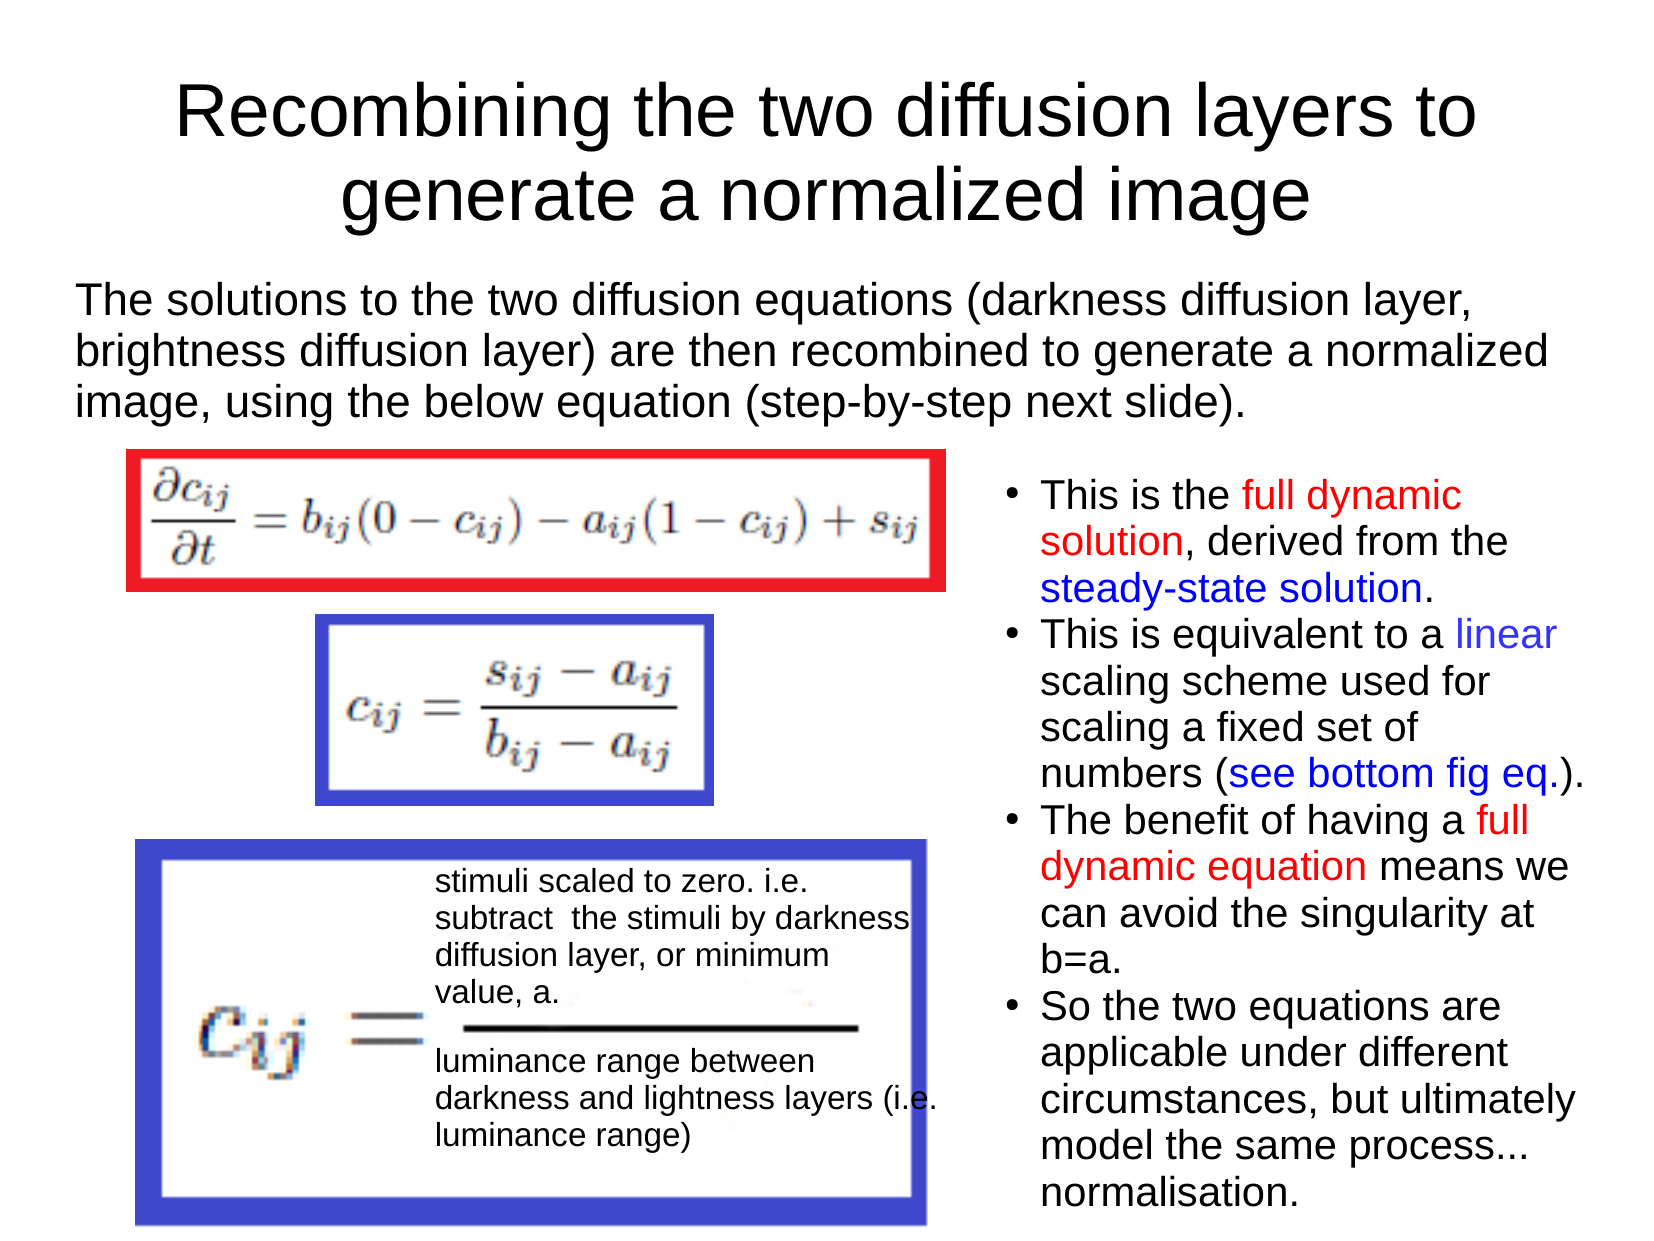

# Recombining the two diffusion layers to generate a normalized image
The solutions to the two diffusion equations (darkness diffusion layer, brightness diffusion layer) are then recombined to generate a normalized image, using the below equation (step-by-step next slide).
This is the full dynamic solution, derived from the steady-state solution.
This is equivalent to a linear scaling scheme used for scaling a fixed set of numbers (see bottom fig eq.).
The benefit of having a full dynamic equation means we can avoid the singularity at b=a.
So the two equations are applicable under different circumstances, but ultimately model the same process... normalisation.
stimuli scaled to zero. i.e. subtract the stimuli by darkness diffusion layer, or minimum value, a.
luminance range between darkness and lightness layers (i.e. luminance range)